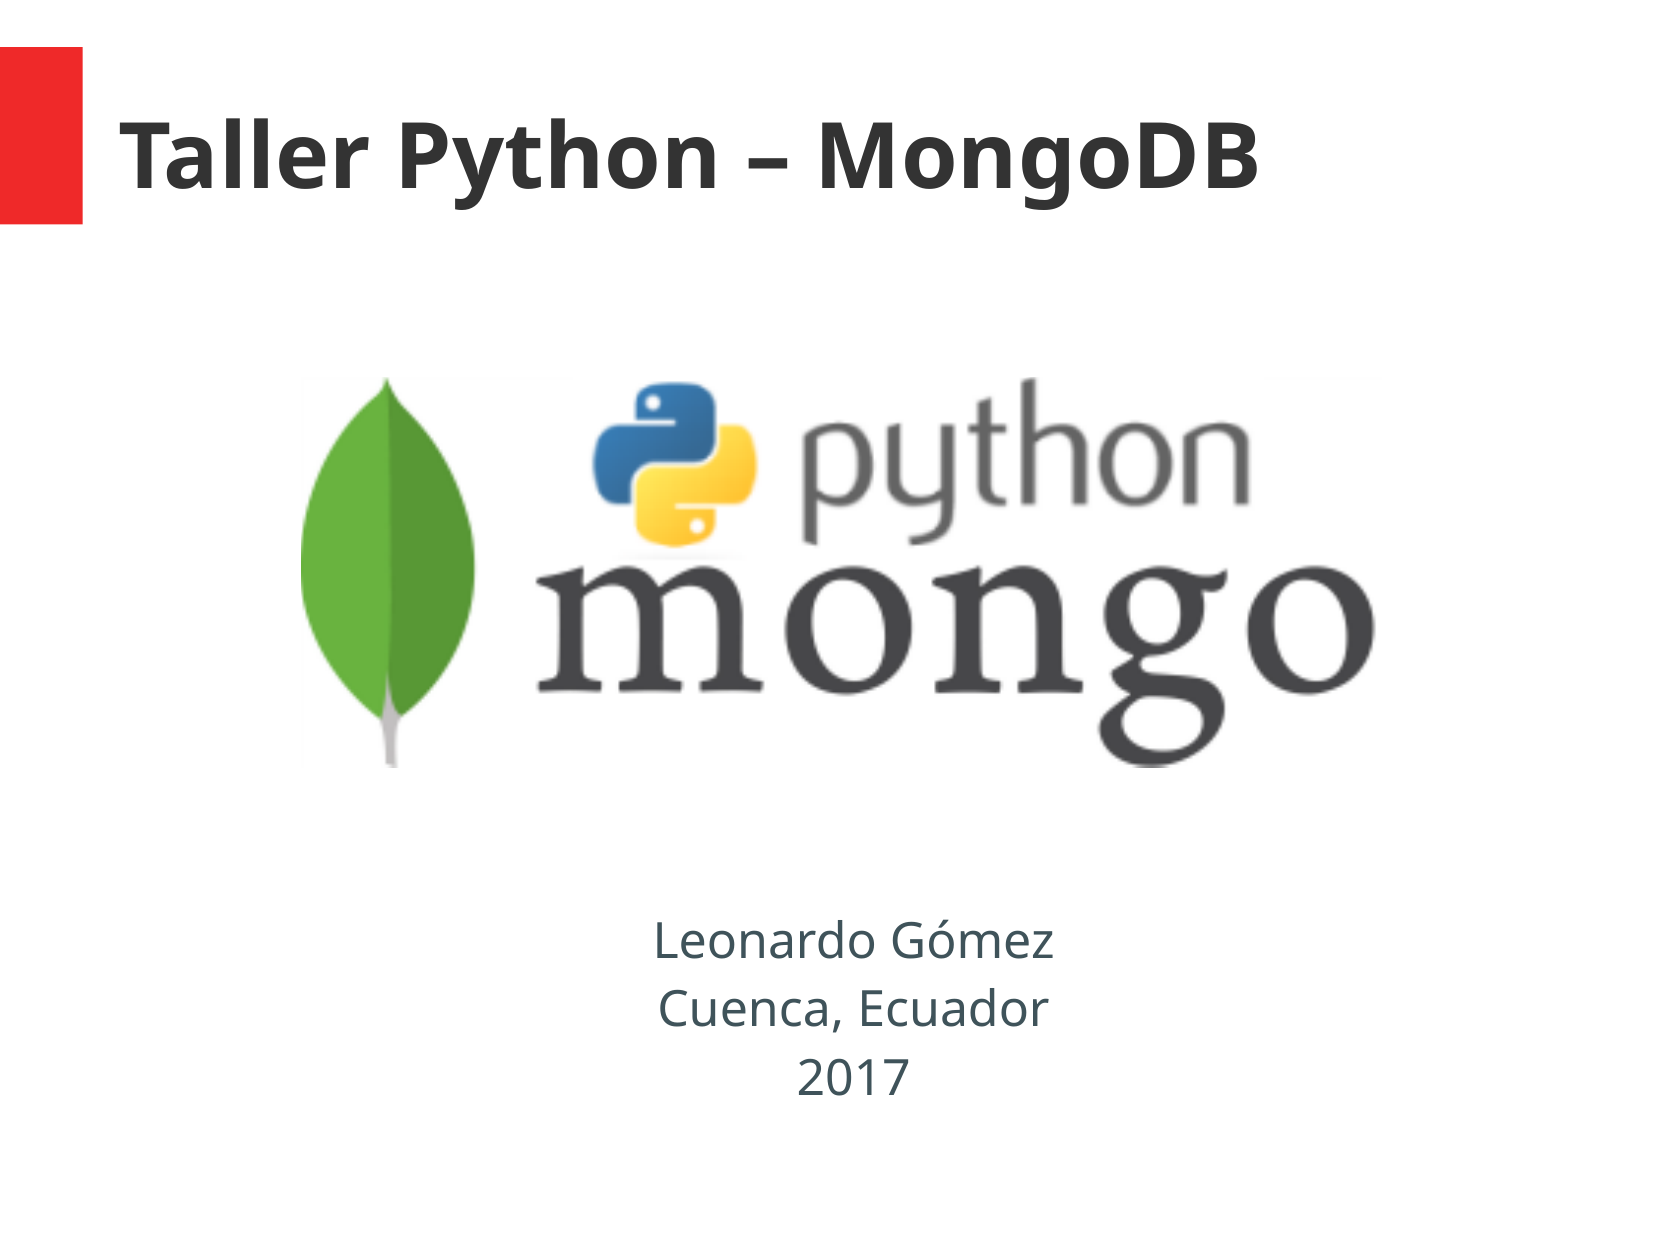

# Taller Python – MongoDB
Leonardo Gómez
Cuenca, Ecuador
2017